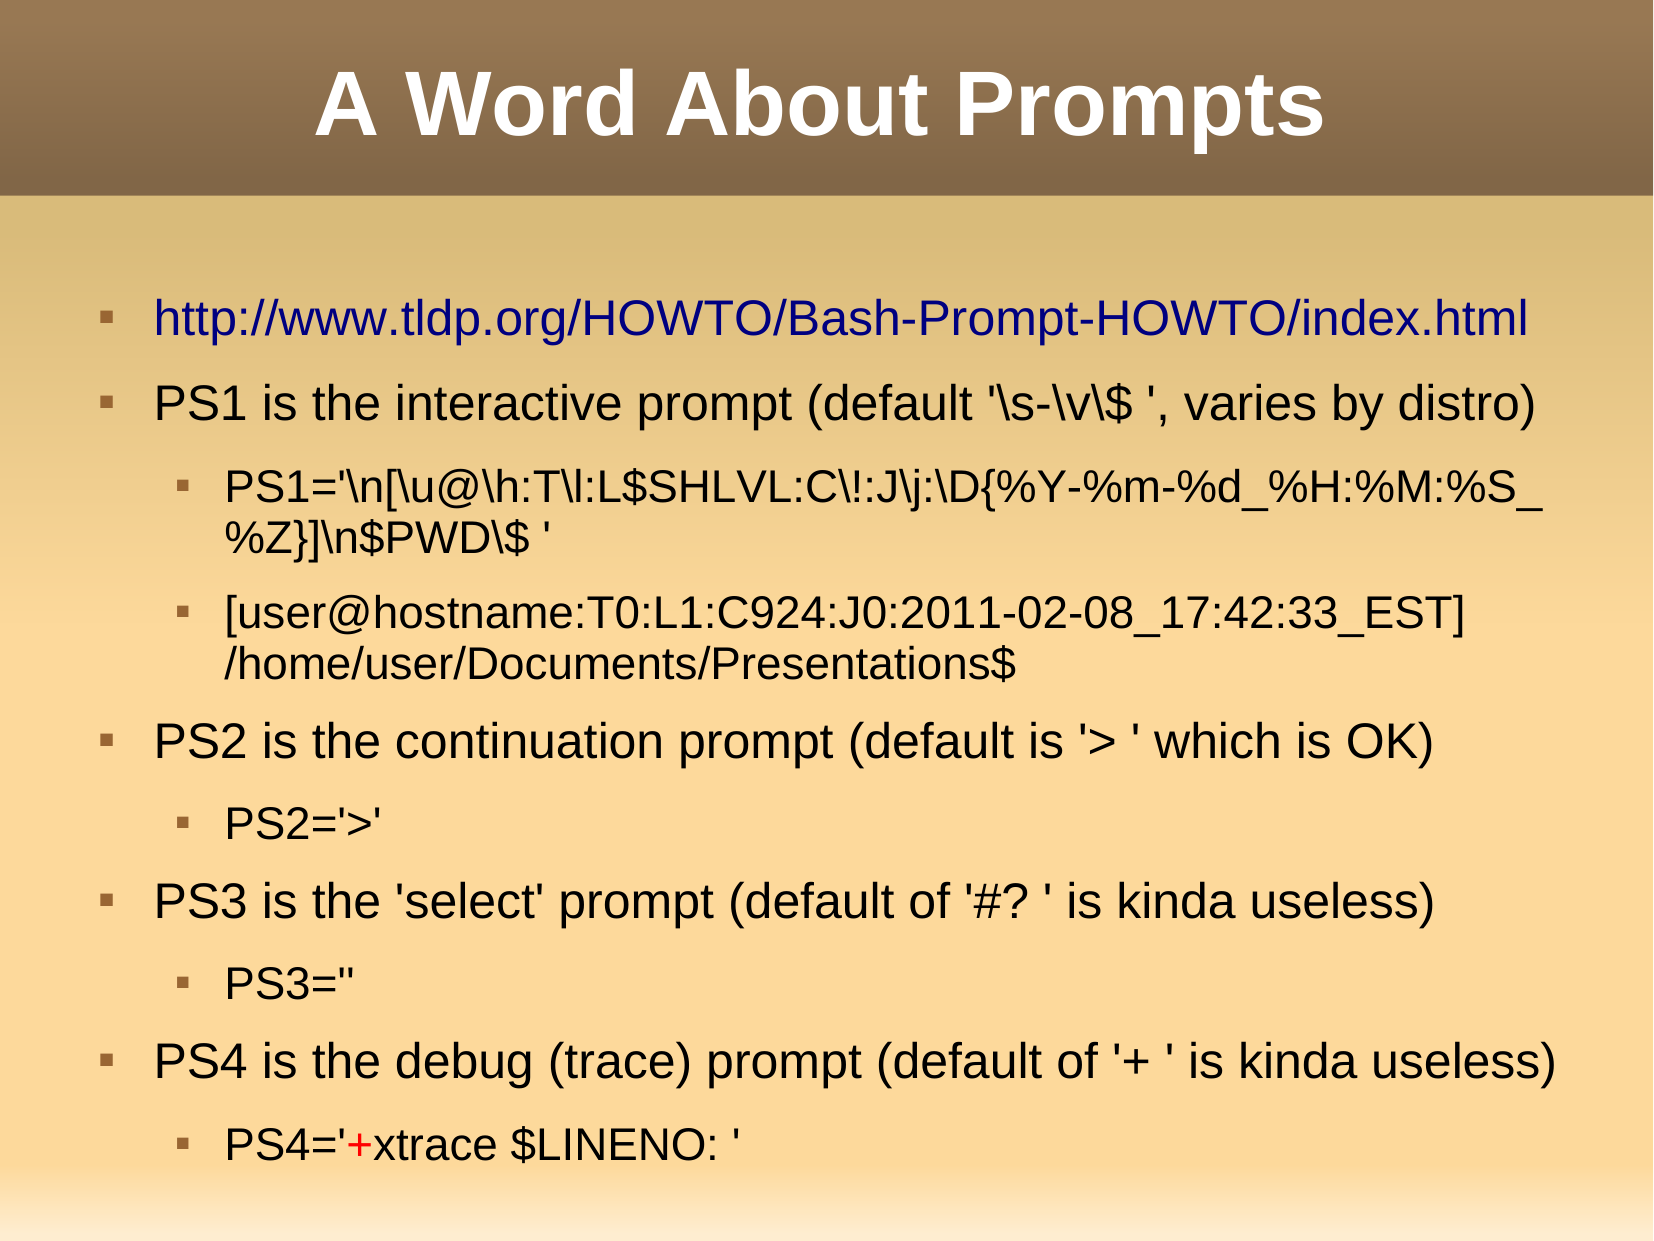

# A Word About Prompts
http://www.tldp.org/HOWTO/Bash-Prompt-HOWTO/index.html
PS1 is the interactive prompt (default '\s-\v\$ ', varies by distro)
PS1='\n[\u@\h:T\l:L$SHLVL:C\!:J\j:\D{%Y-%m-%d_%H:%M:%S_%Z}]\n$PWD\$ '
[user@hostname:T0:L1:C924:J0:2011-02-08_17:42:33_EST]
/home/user/Documents/Presentations$
PS2 is the continuation prompt (default is '> ' which is OK)
PS2='>'
PS3 is the 'select' prompt (default of '#? ' is kinda useless)
PS3=''
PS4 is the debug (trace) prompt (default of '+ ' is kinda useless)
PS4='+xtrace $LINENO: '